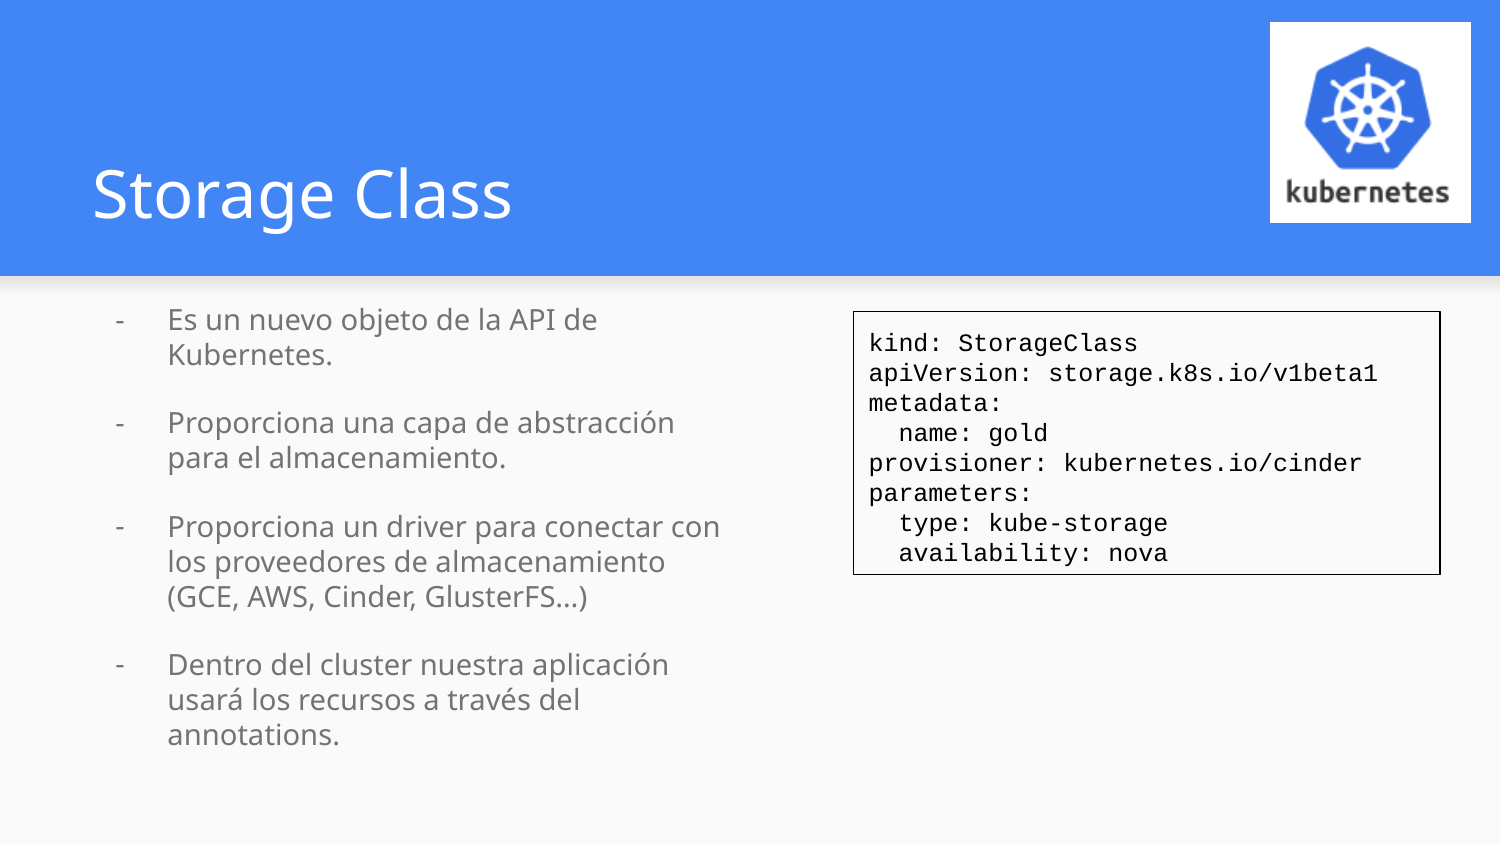

# Storage Class
Es un nuevo objeto de la API de Kubernetes.
Proporciona una capa de abstracción para el almacenamiento.
Proporciona un driver para conectar con los proveedores de almacenamiento (GCE, AWS, Cinder, GlusterFS…)
Dentro del cluster nuestra aplicación usará los recursos a través del annotations.
kind: StorageClass
apiVersion: storage.k8s.io/v1beta1
metadata:
 name: gold
provisioner: kubernetes.io/cinder
parameters:
 type: kube-storage
 availability: nova